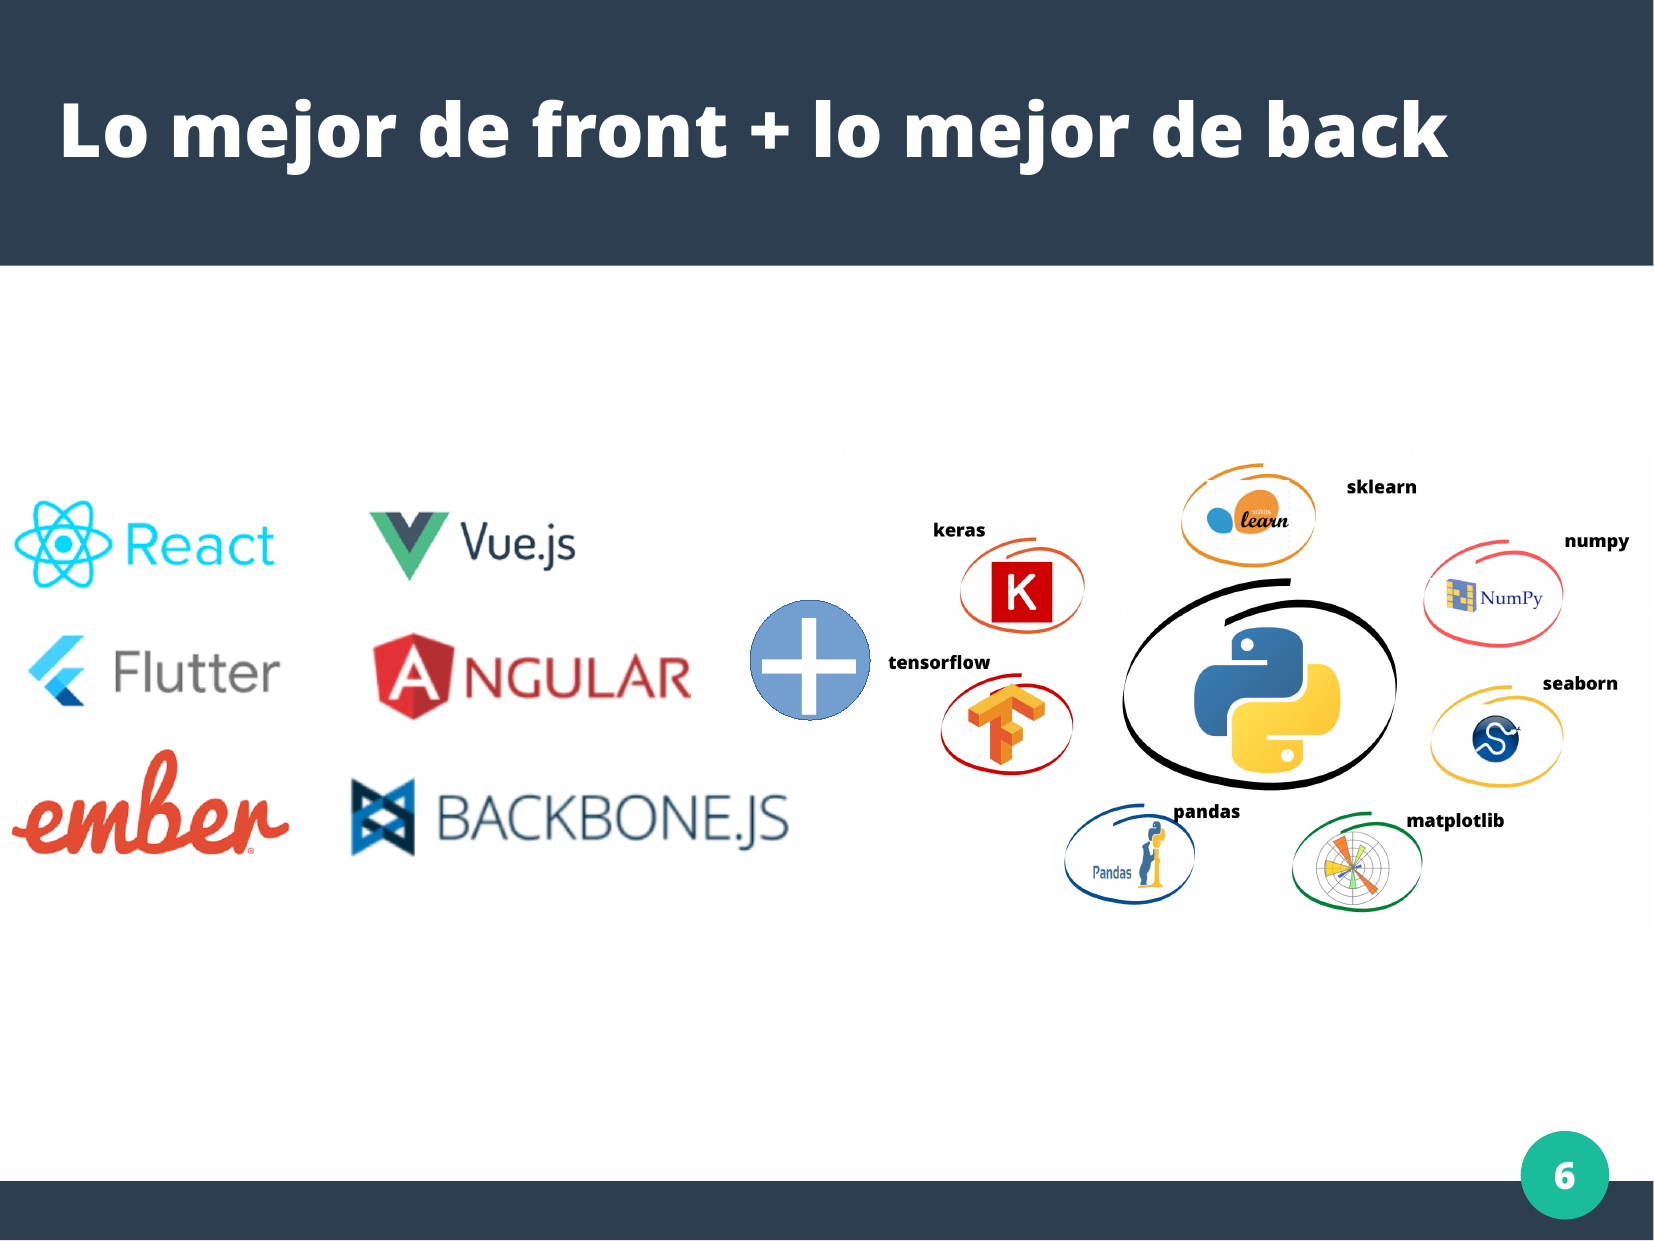

# Lo mejor de front + lo mejor de back
+
6